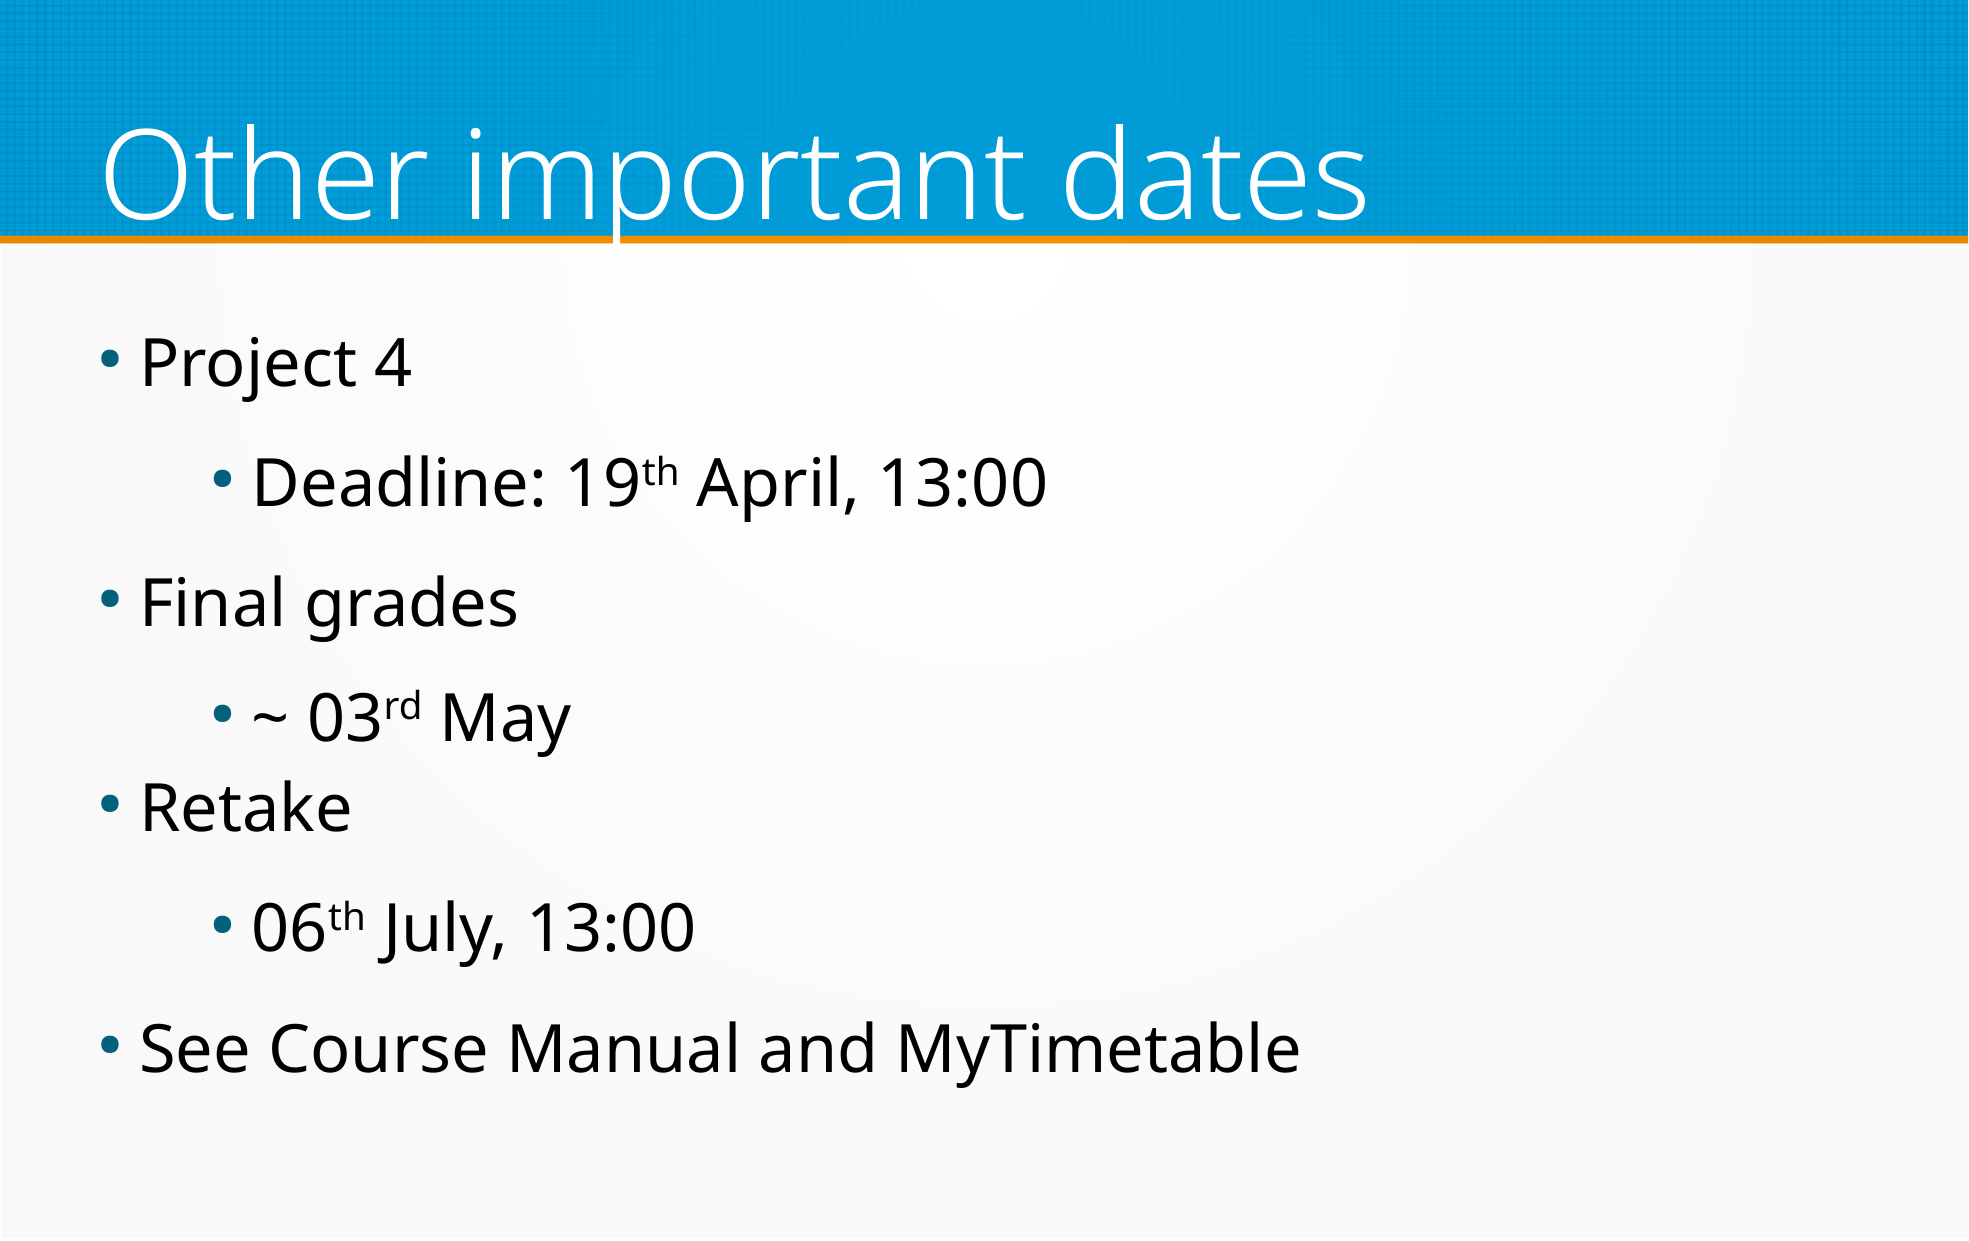

# Other important dates
 Project 4
 Deadline: 19th April, 13:00
 Final grades
 ~ 03rd May
 Retake
 06th July, 13:00
 See Course Manual and MyTimetable